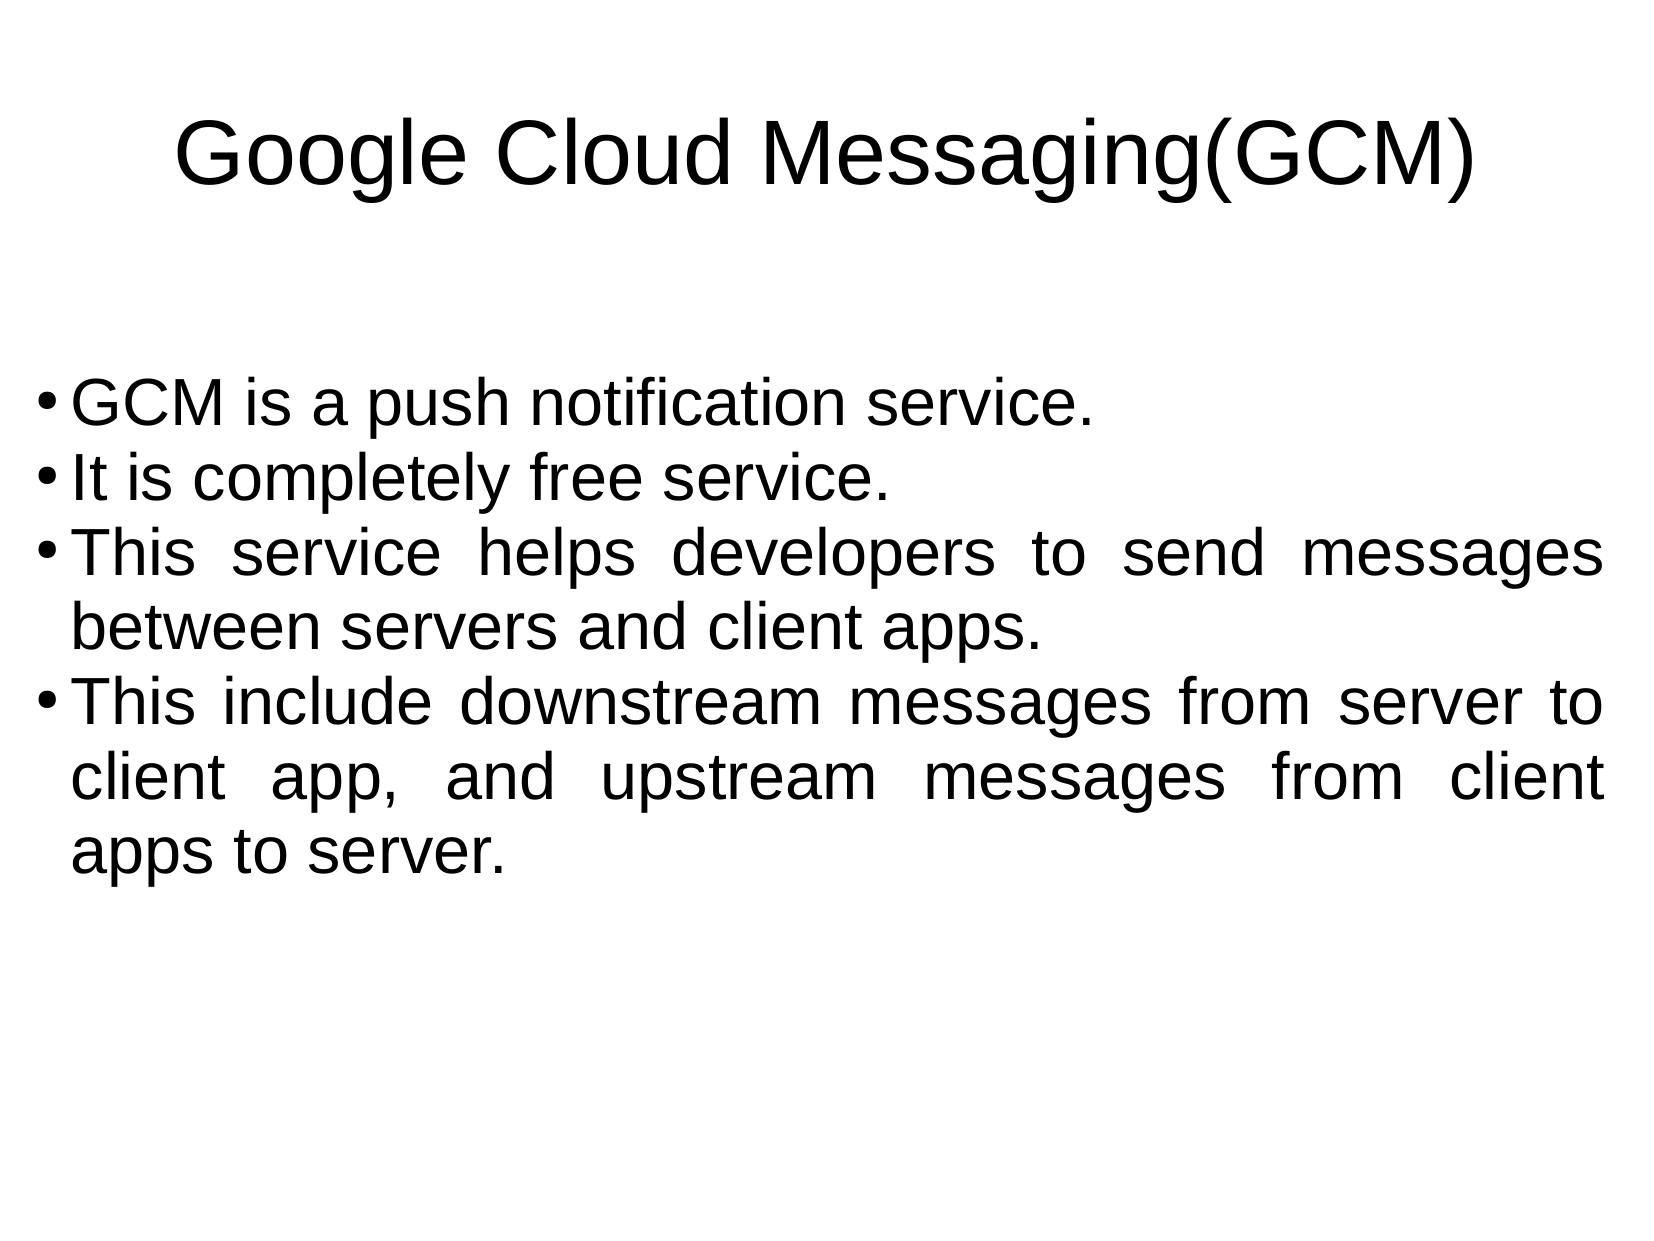

# Google Cloud Messaging(GCM)
GCM is a push notification service.
It is completely free service.
This service helps developers to send messages between servers and client apps.
This include downstream messages from server to client app, and upstream messages from client apps to server.